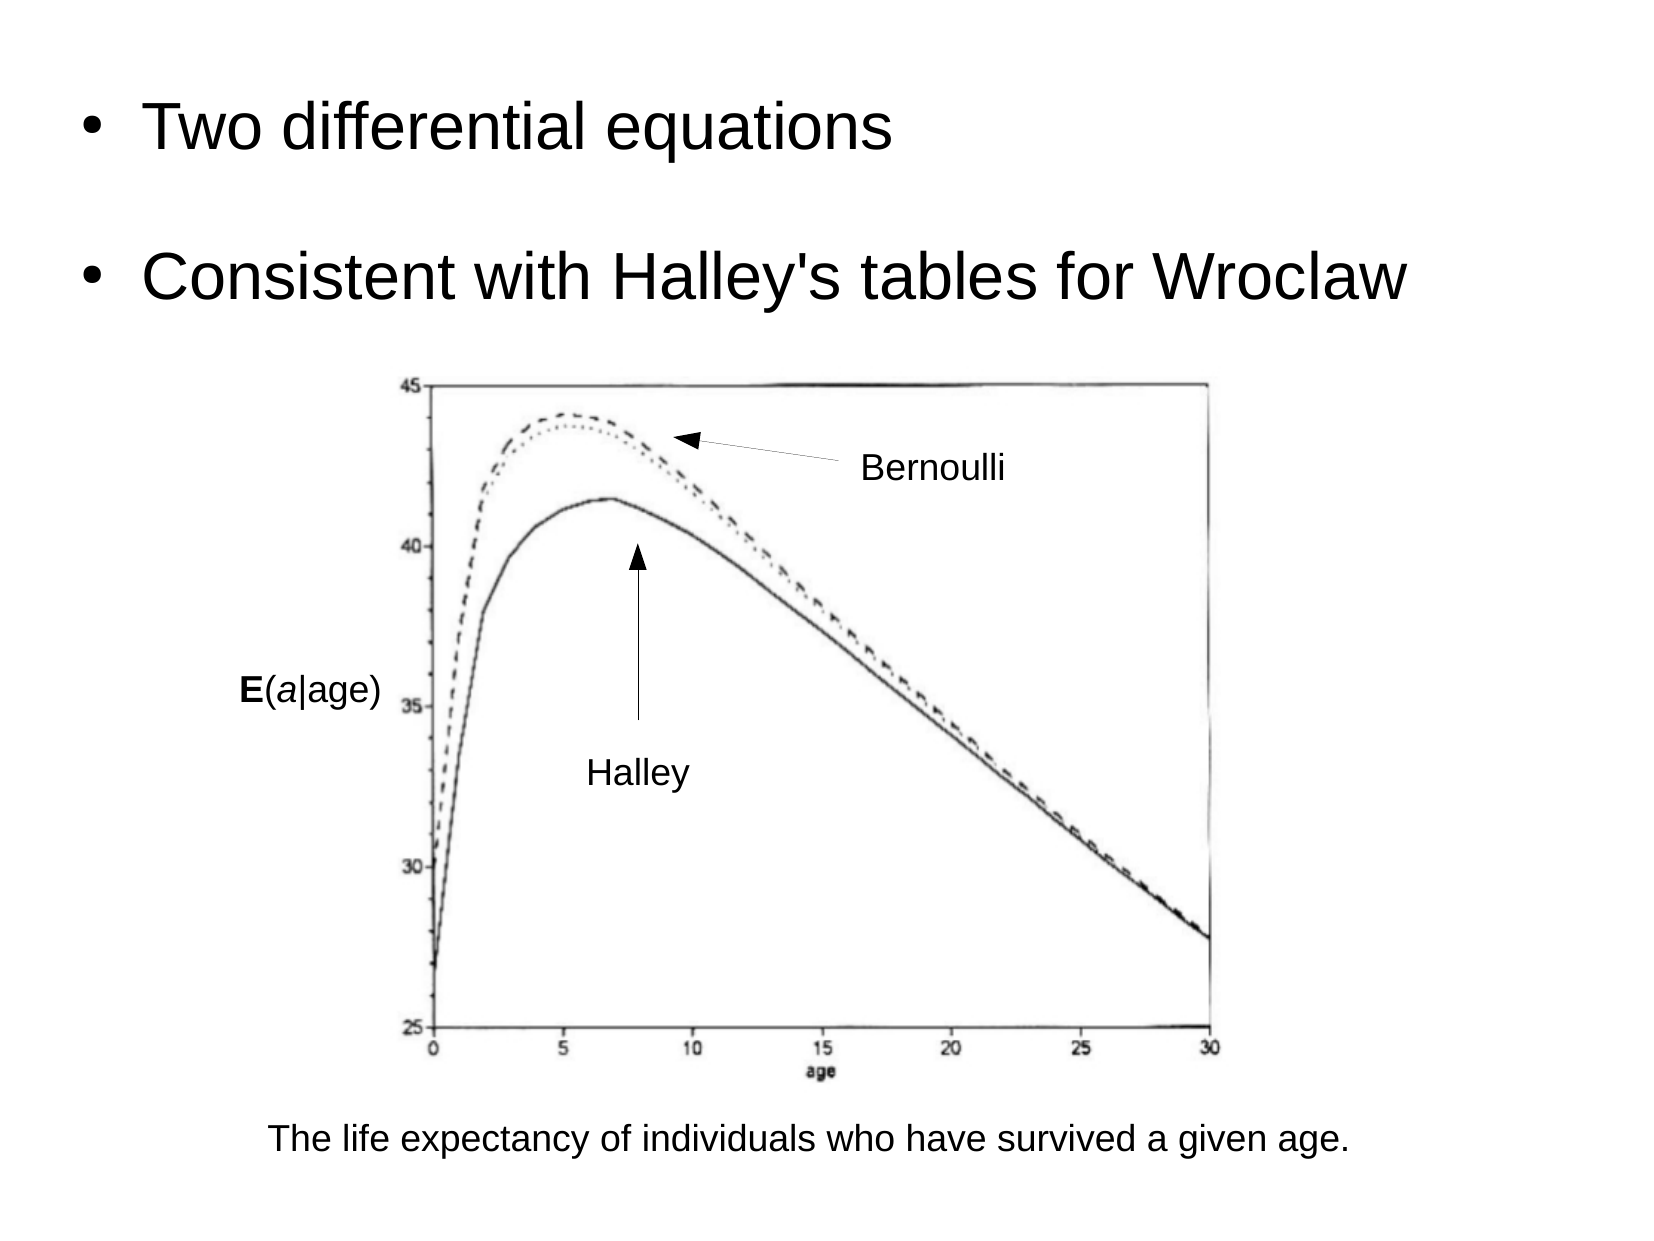

# Two differential equations
 Consistent with Halley's tables for Wroclaw
Bernoulli
E(a|age)
Halley
The life expectancy of individuals who have survived a given age.